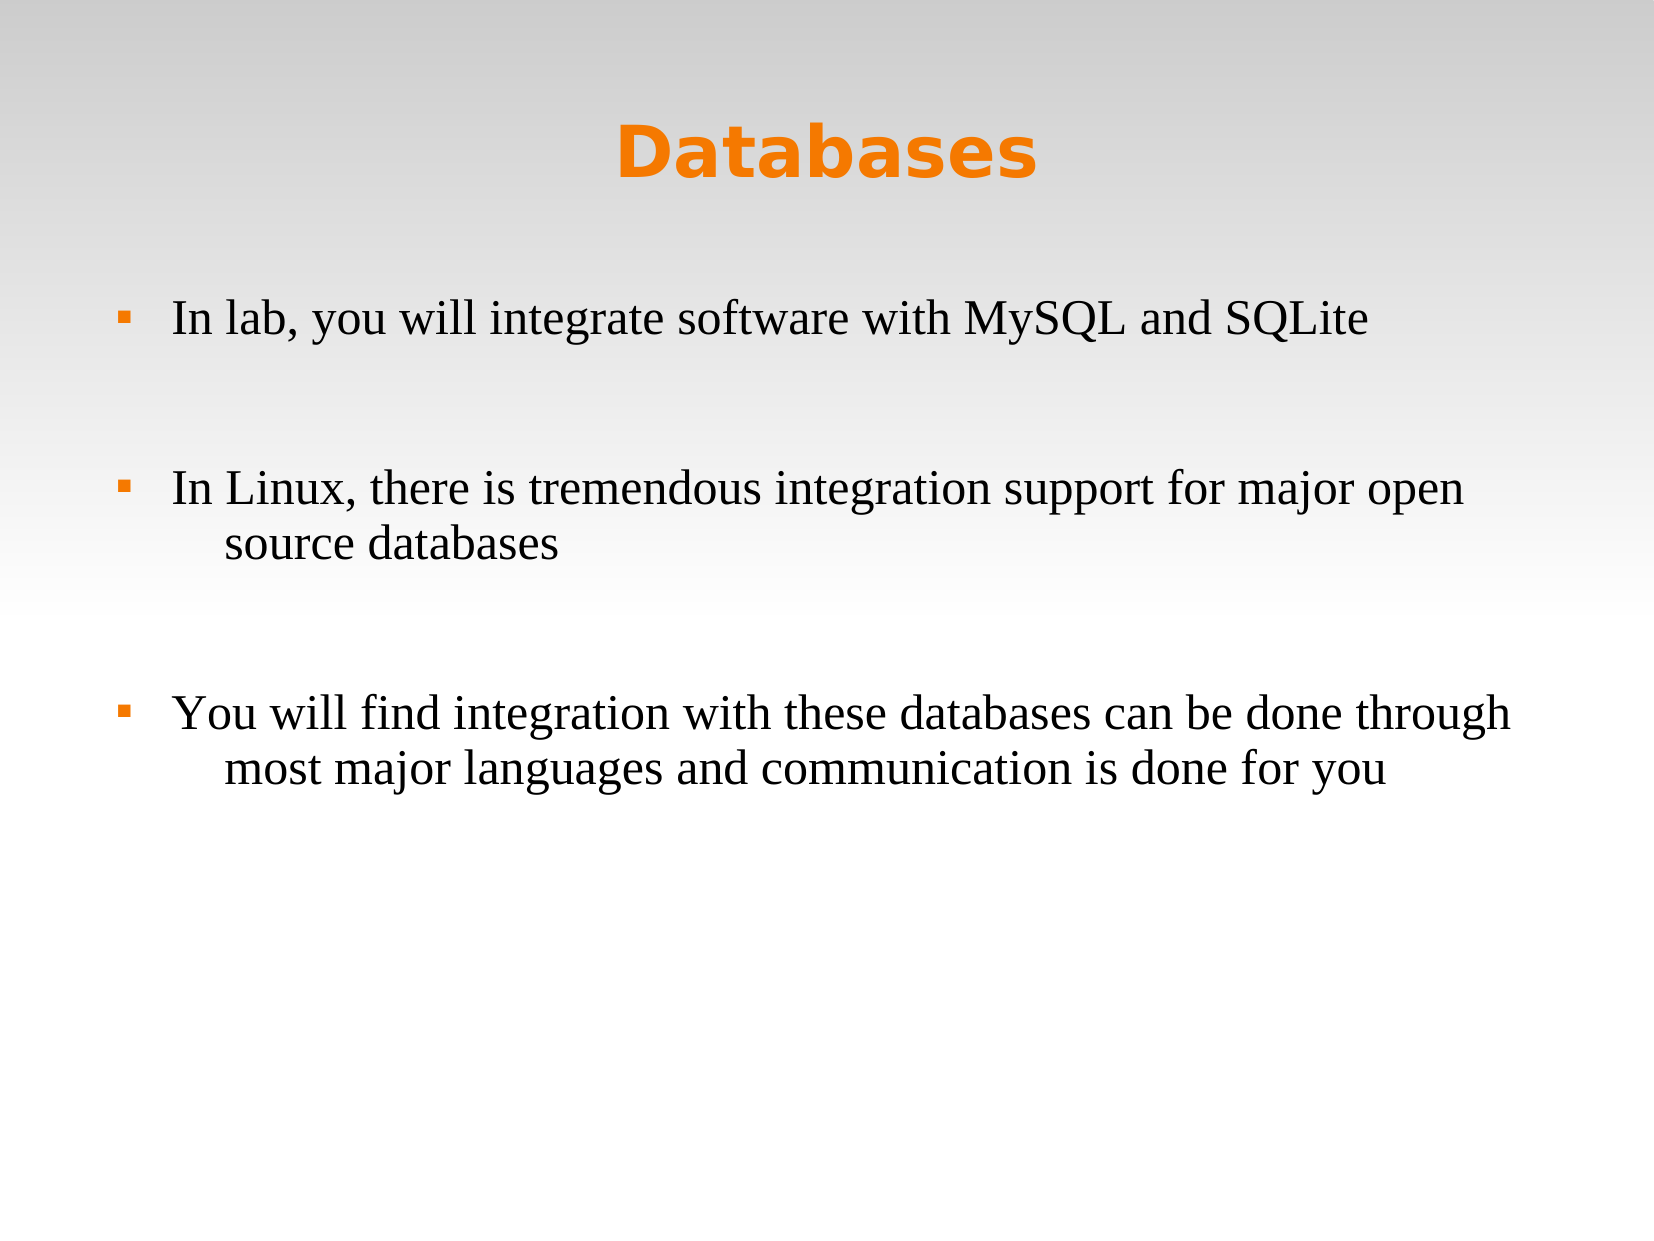

# Databases
In lab, you will integrate software with MySQL and SQLite
In Linux, there is tremendous integration support for major open source databases
You will find integration with these databases can be done through most major languages and communication is done for you